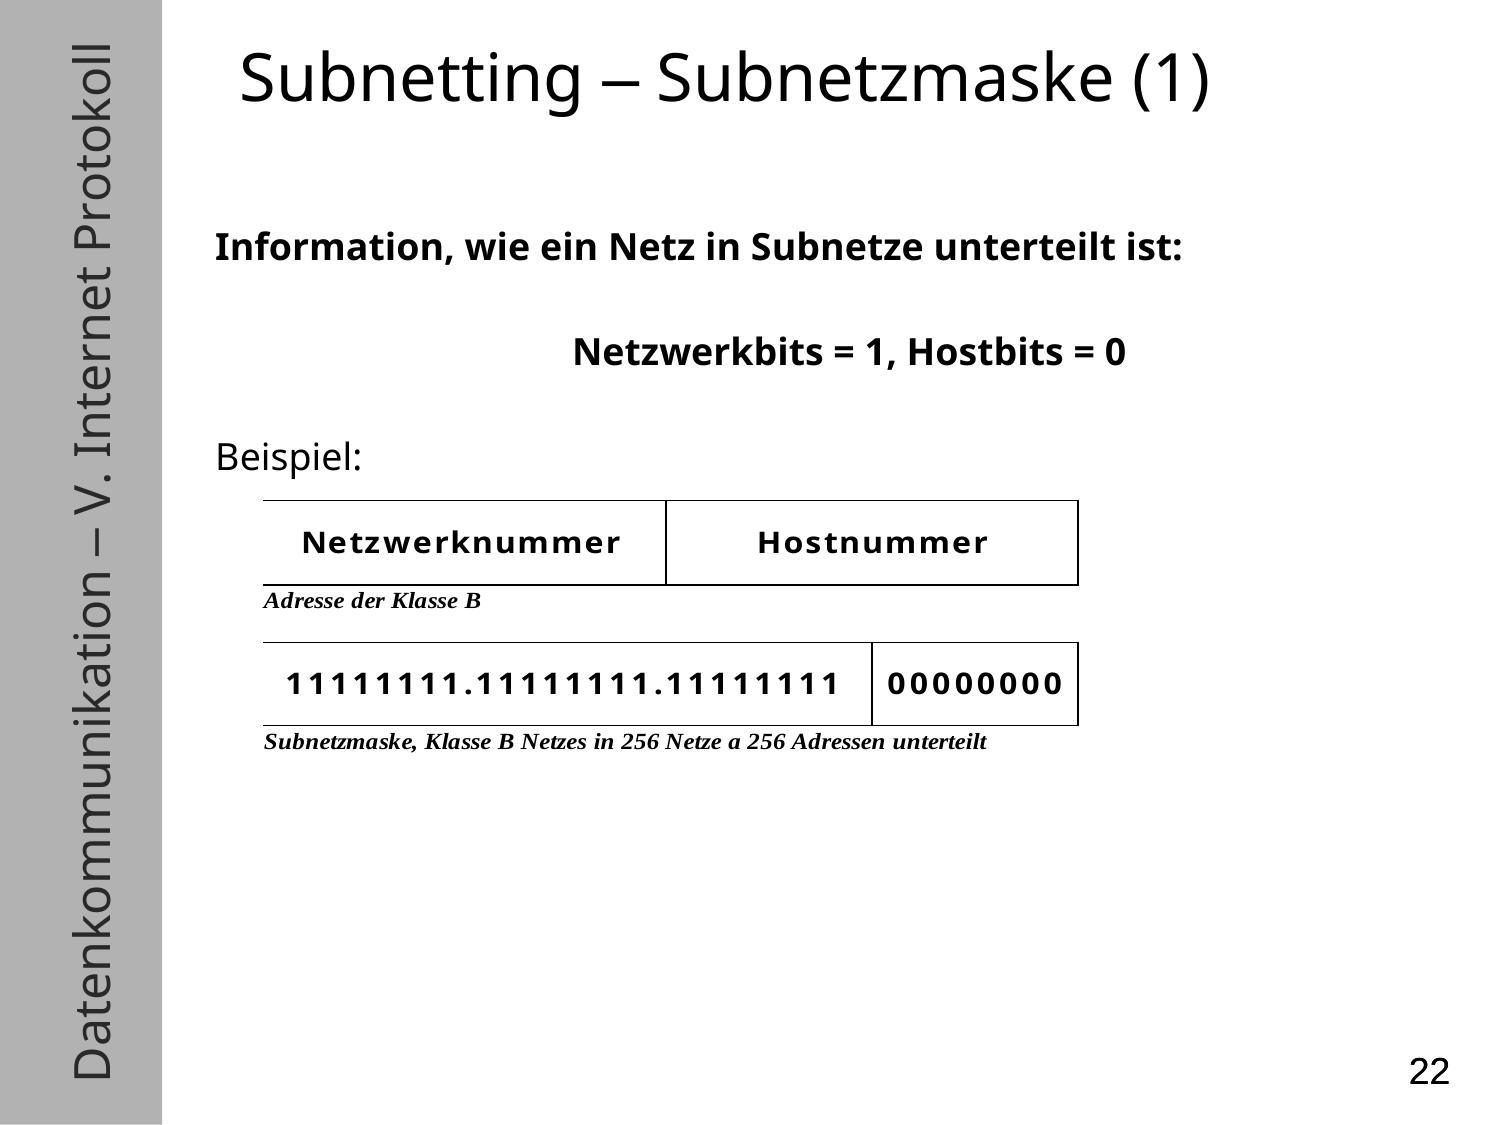

Subnetting – Subnetzmaske (1)
Information, wie ein Netz in Subnetze unterteilt ist:
Netzwerkbits = 1, Hostbits = 0
Beispiel:
Datenkommunikation – V. Internet Protokoll